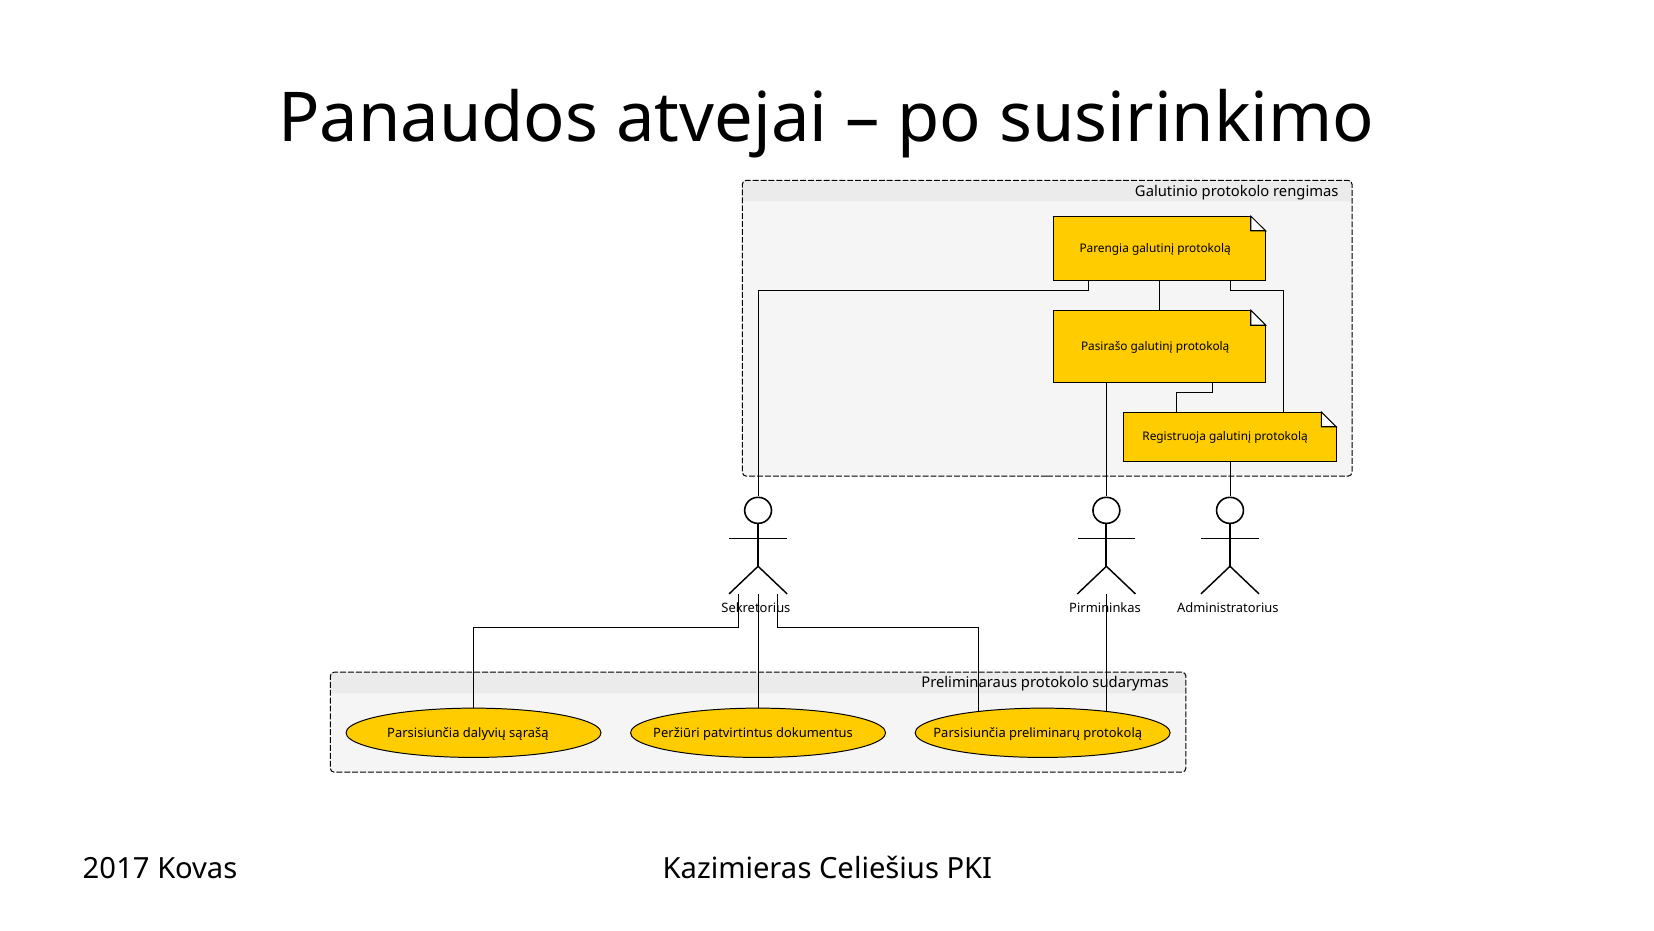

# Panaudos atvejai – po susirinkimo
2017 Kovas
Kazimieras Celiešius PKI